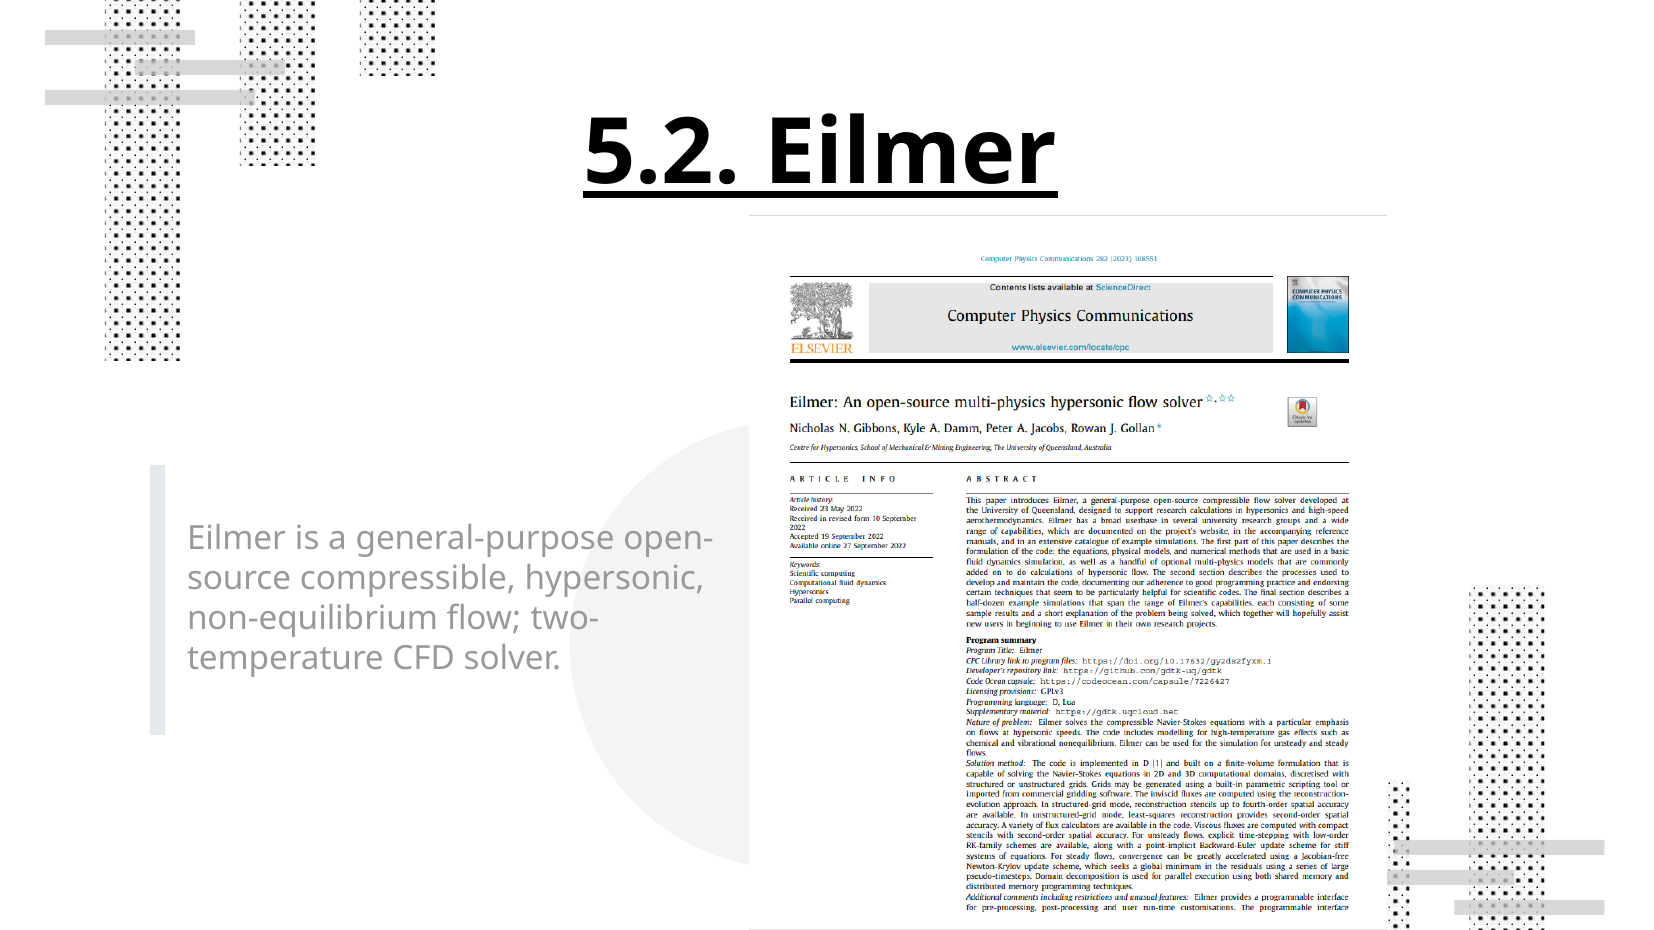

# 5.2. Eilmer
Eilmer is a general-purpose open-source compressible, hypersonic, non-equilibrium flow; two-temperature CFD solver.
28